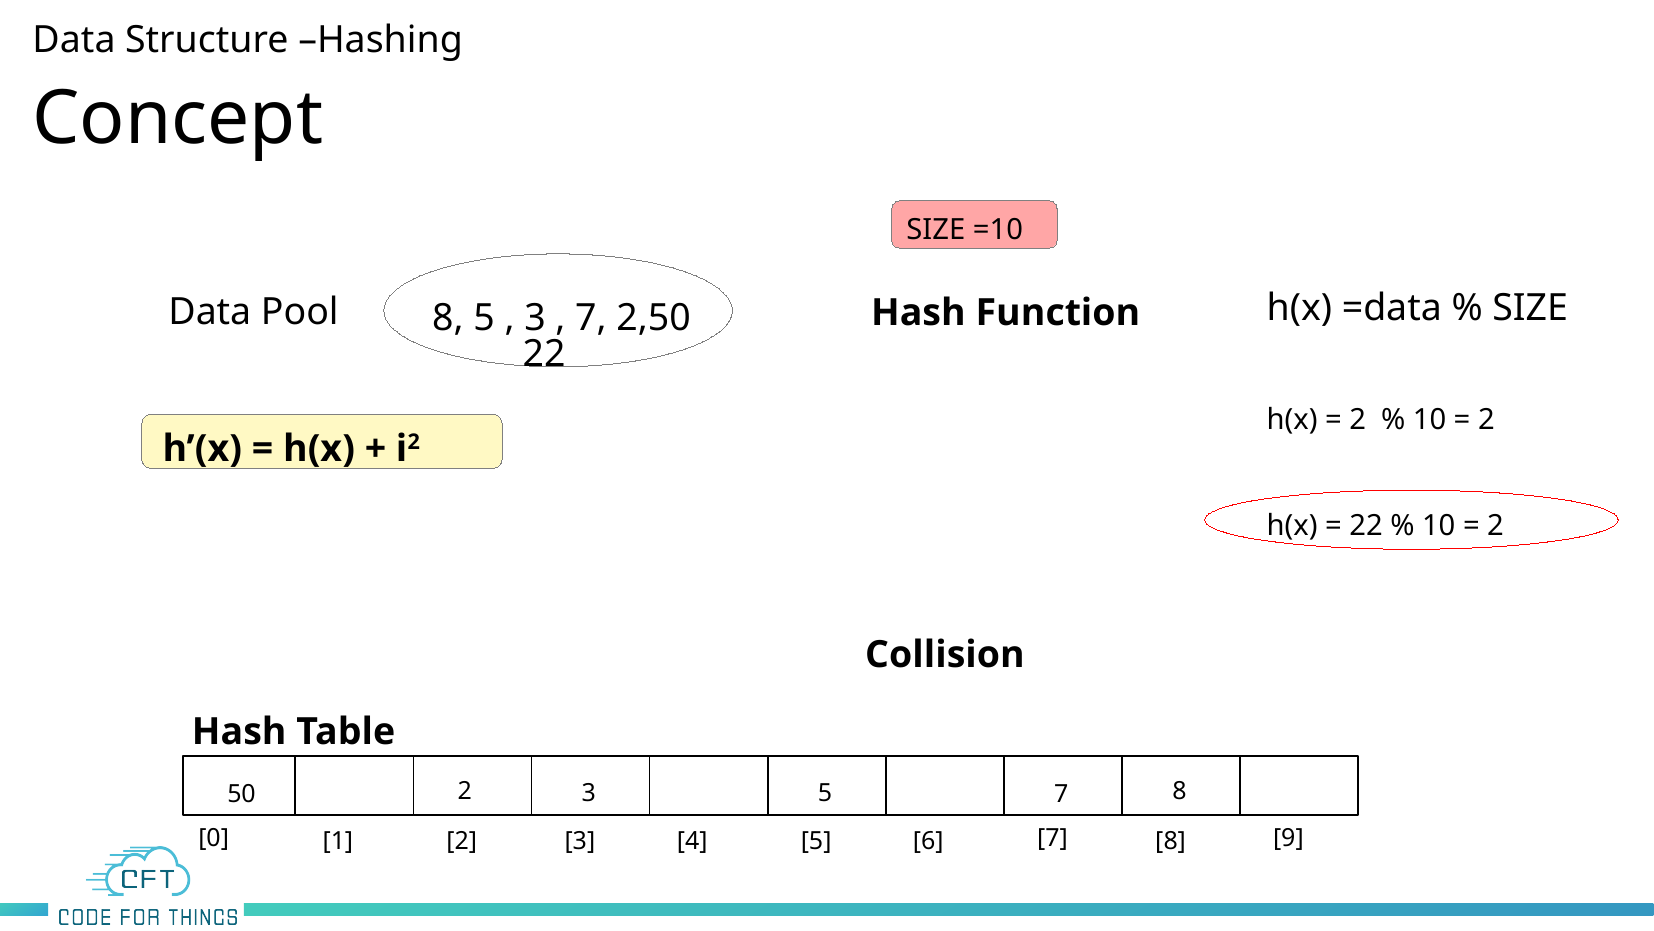

# Data Structure –Hashing Concept
SIZE =10
h(x) =data % SIZE
Data Pool
Hash Function
 8, 5 , 3 , 7, 2,50
22
h(x) = 2 % 10 = 2
h’(x) = h(x) + i2
h(x) = 22 % 10 = 2
Collision
Hash Table
2
8
3
5
7
50
 [0]
 [7]
 [9]
 [1]
 [2]
 [3]
 [4]
 [5]
 [6]
 [8]